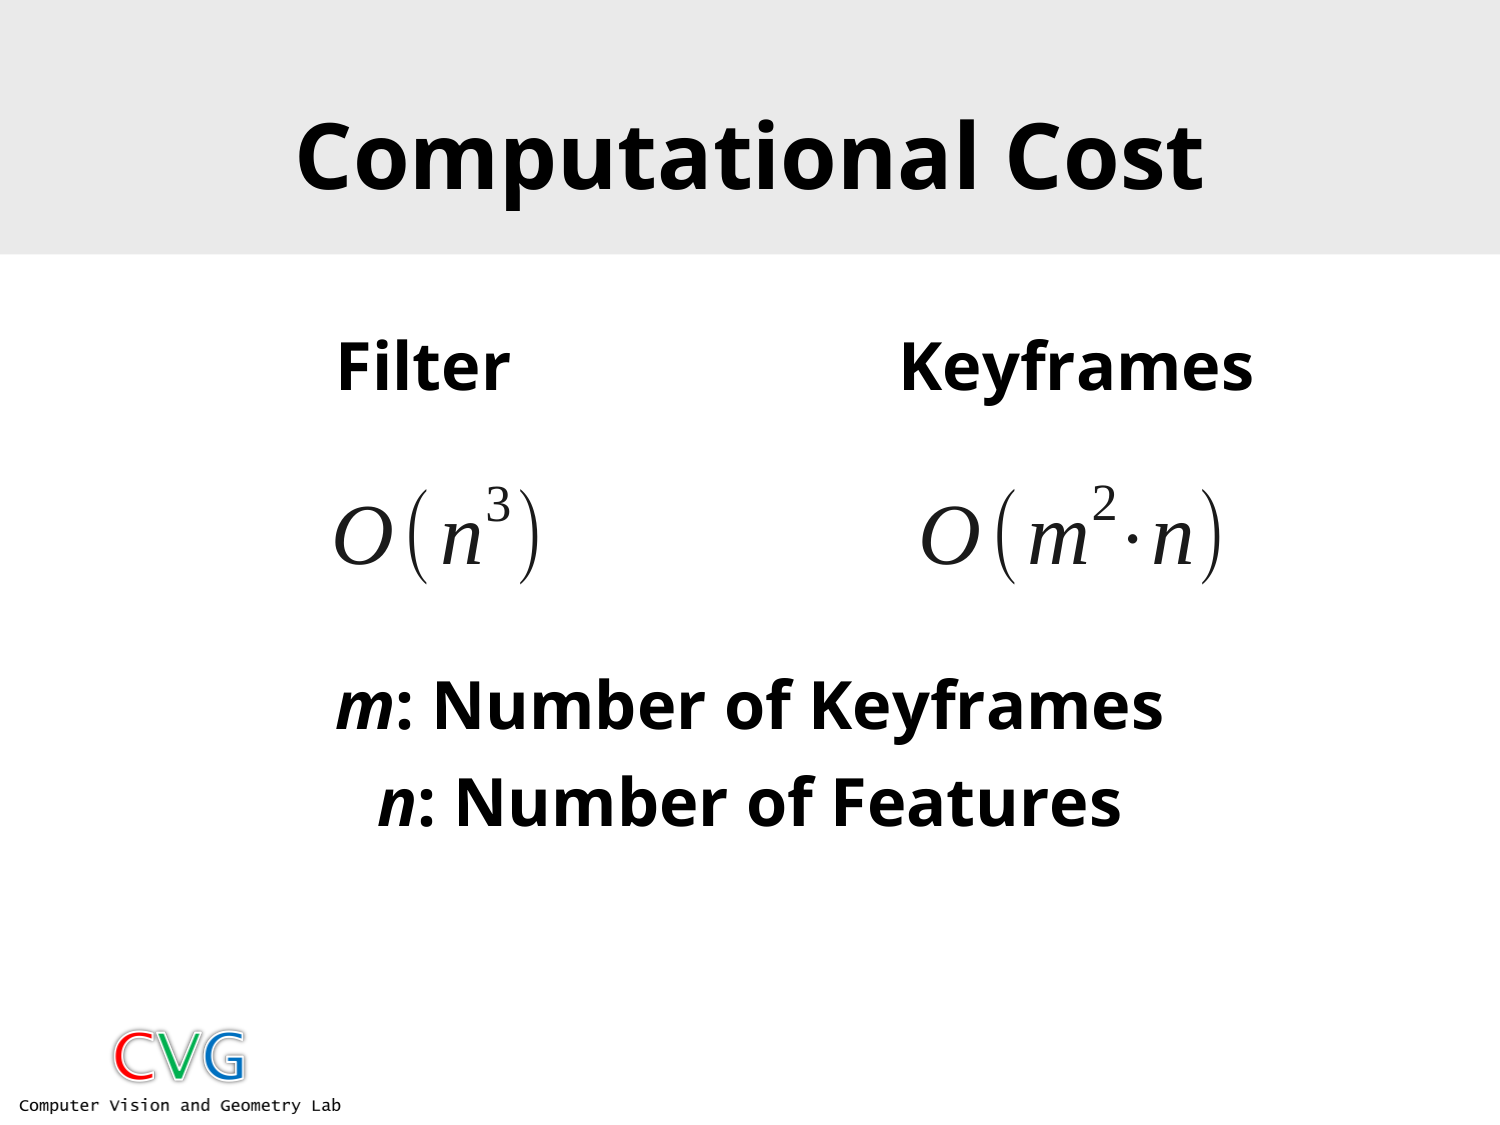

# Computational Cost
Filter
Keyframes
m: Number of Keyframes
n: Number of Features